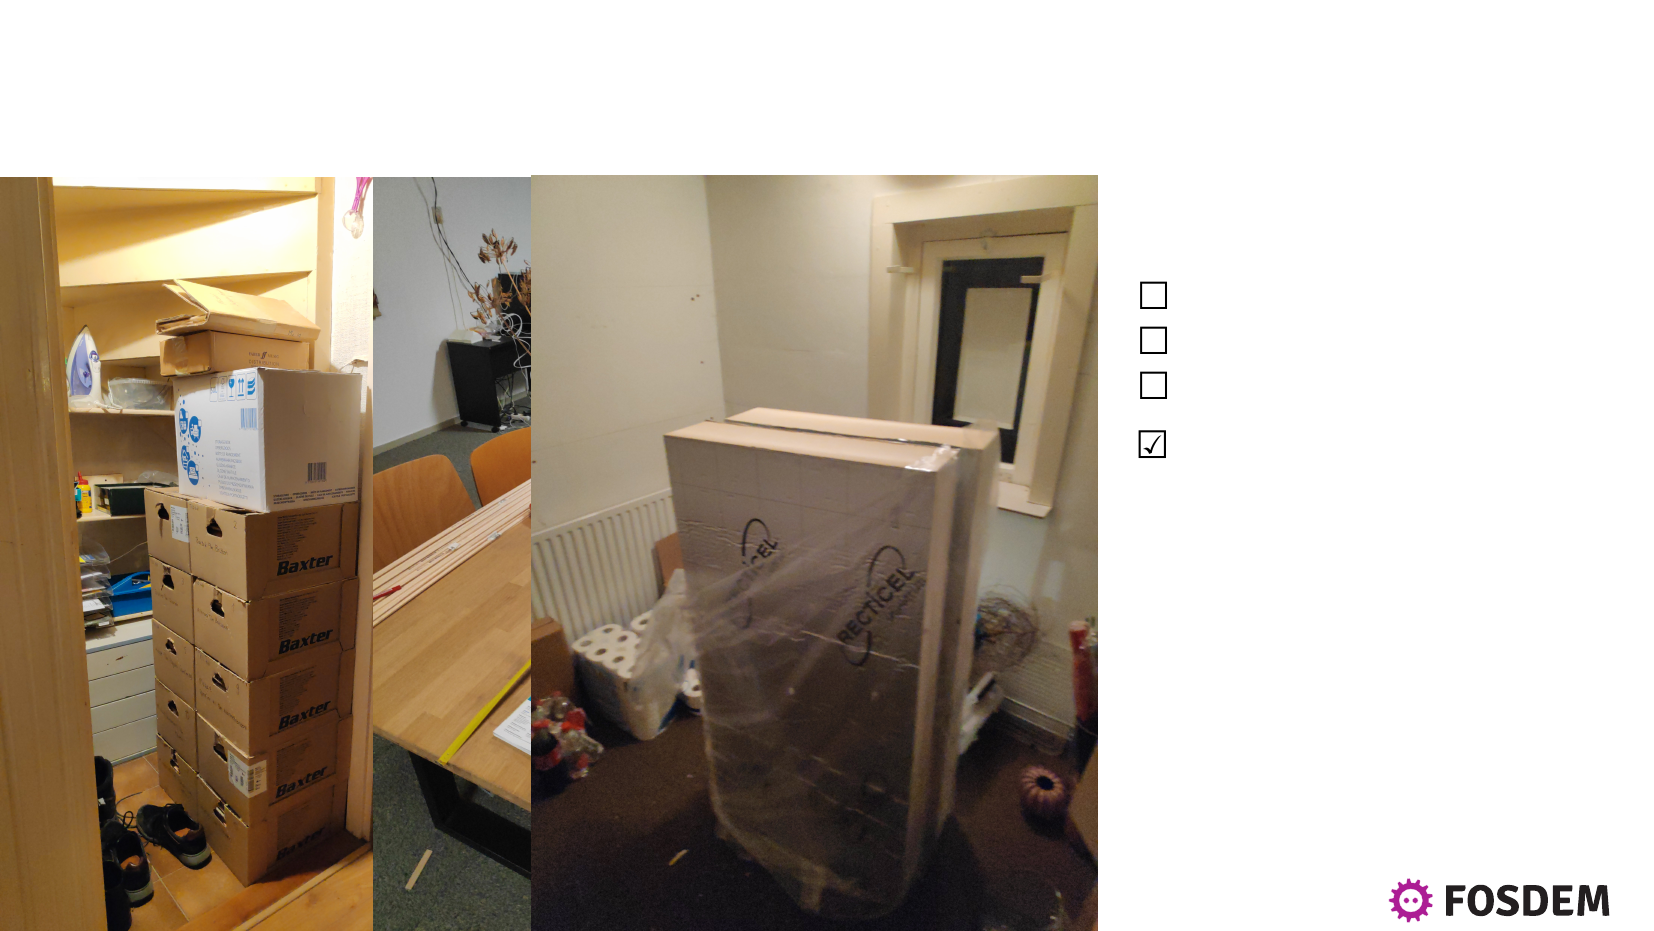

# TODO apps, do they work?
☐ unpack boxes
☐ assemble window panes
☐ isolate attic
☑ fosdem talk